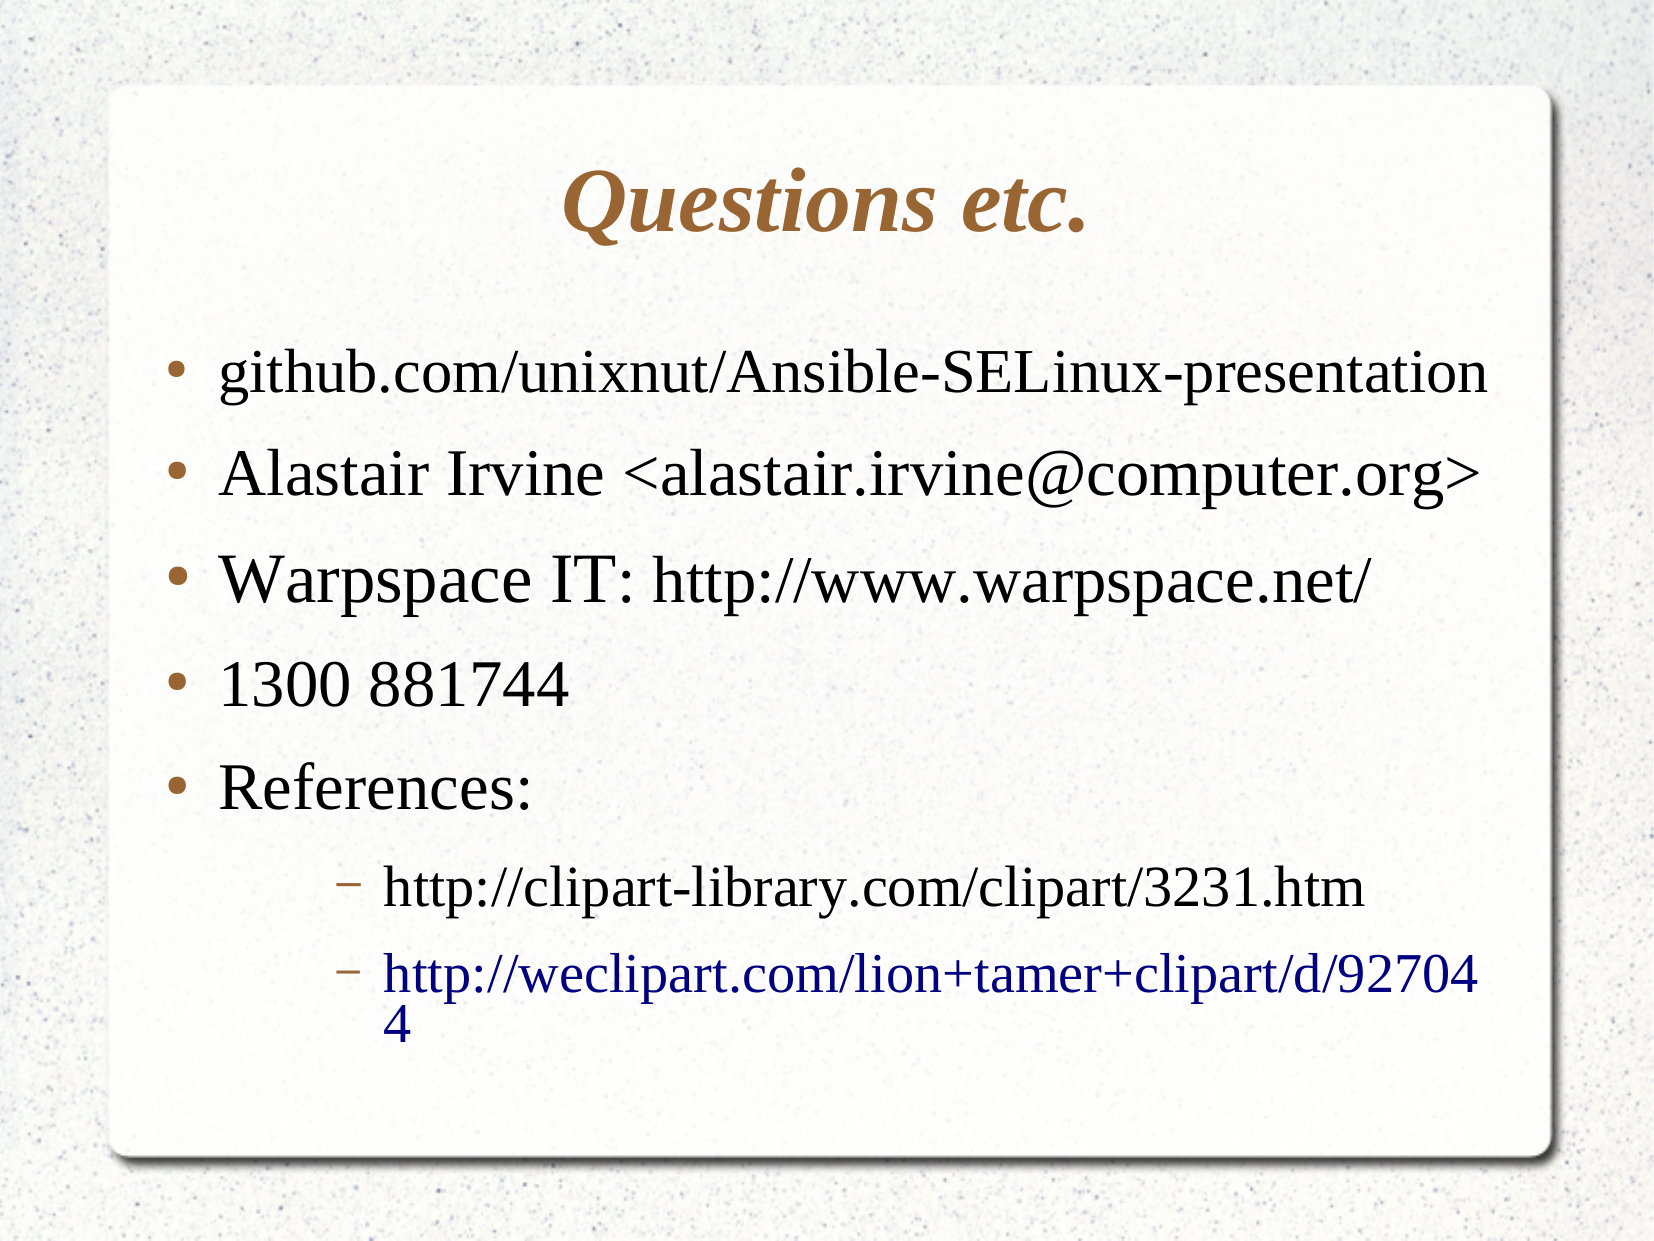

# Questions etc.
github.com/unixnut/Ansible-SELinux-presentation
Alastair Irvine <alastair.irvine@computer.org>
Warpspace IT: http://www.warpspace.net/
1300 881744
References:
http://clipart-library.com/clipart/3231.htm
http://weclipart.com/lion+tamer+clipart/d/927044